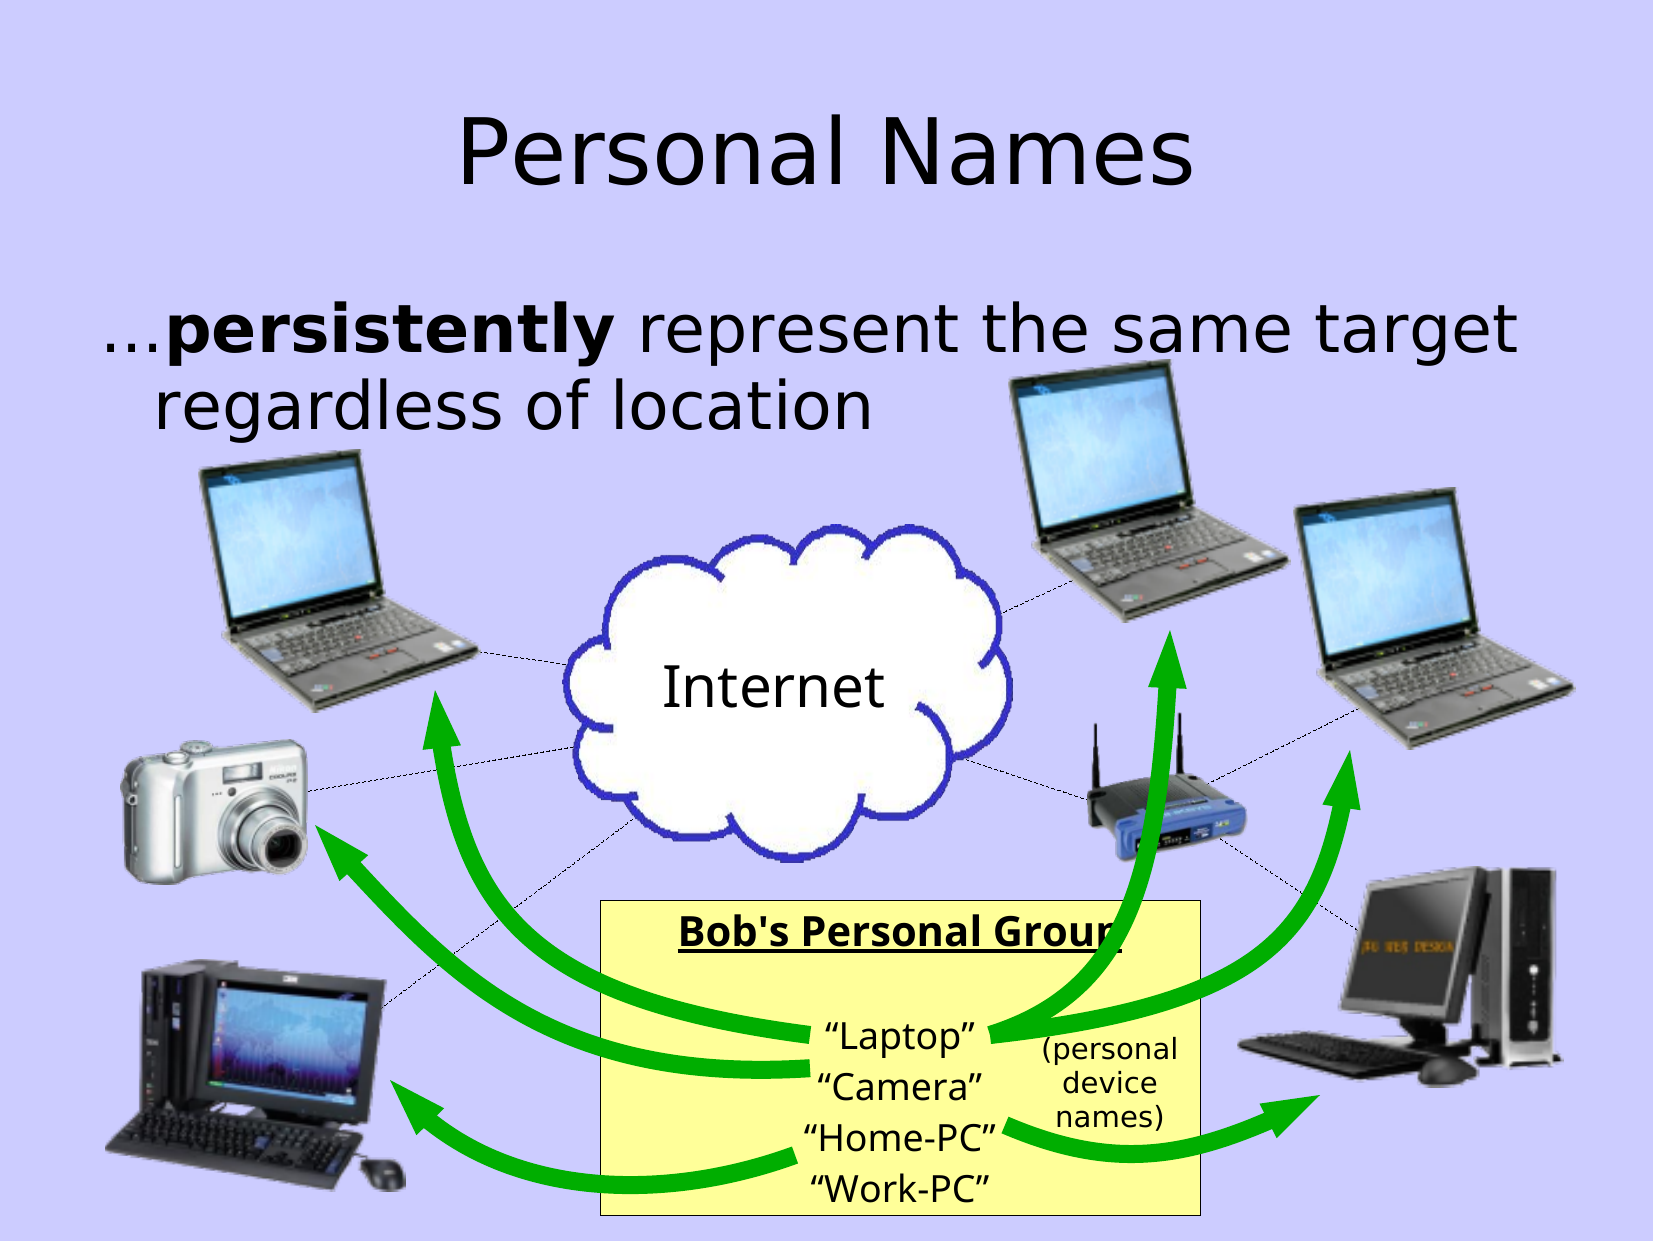

# Personal Names
...persistently represent the same target
regardless of location
Internet
Bob's Personal Group
“Laptop”
“Camera”
“Home-PC”
“Work-PC”
(personal
device
names)